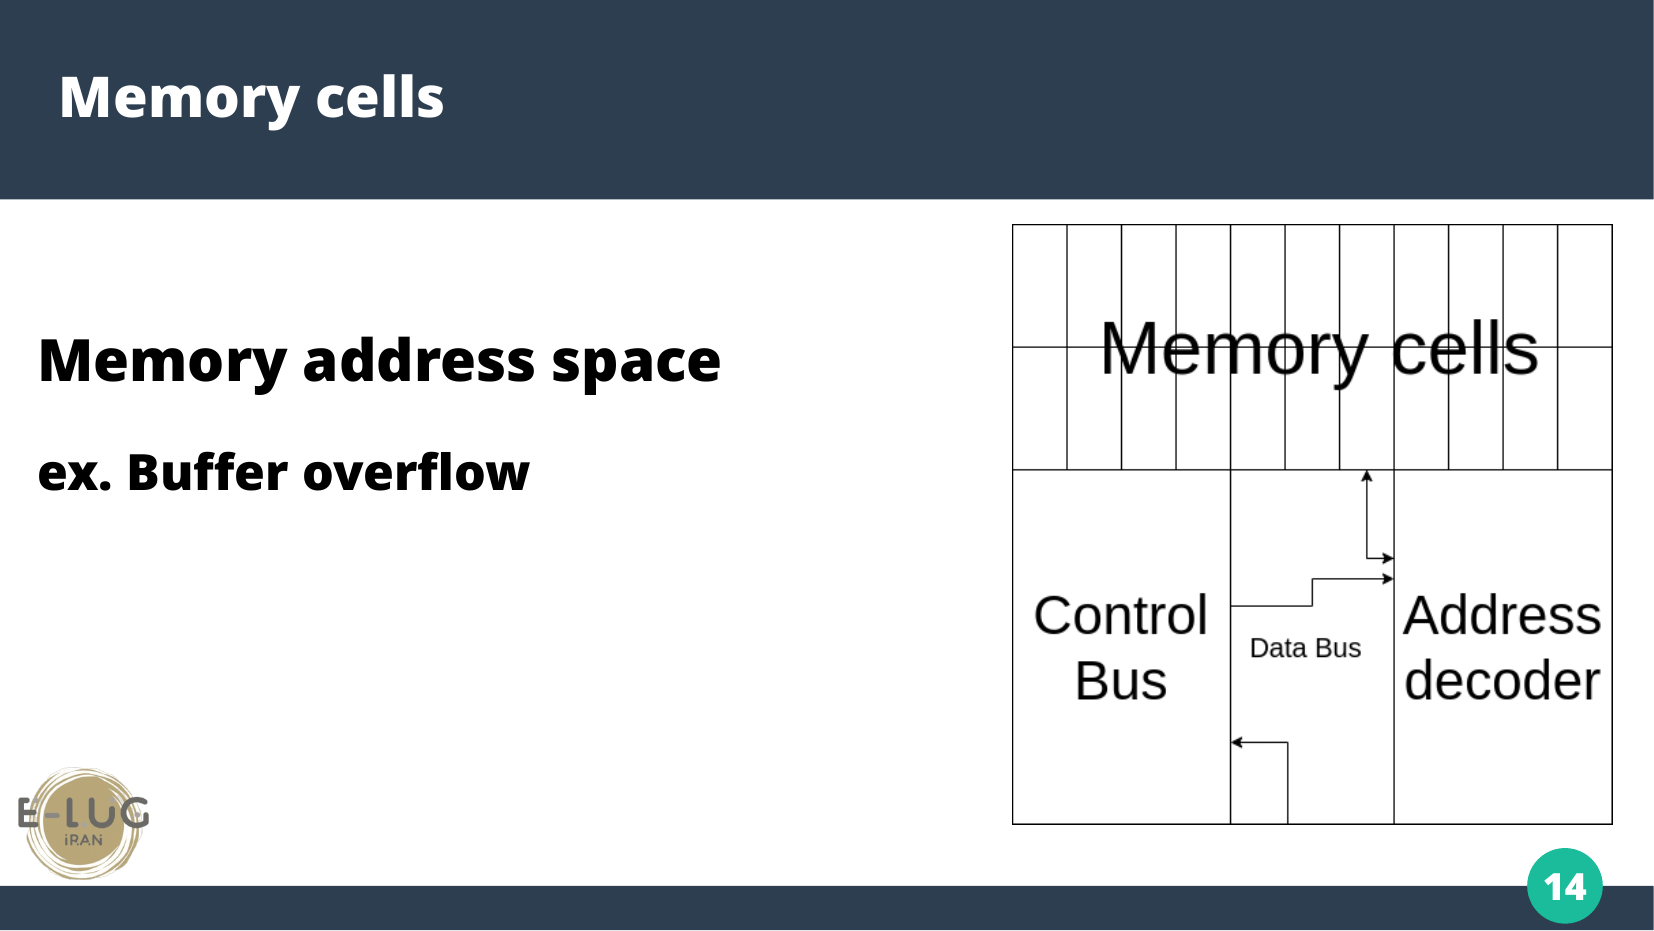

# Memory cells
Memory address space
ex. Buffer overflow